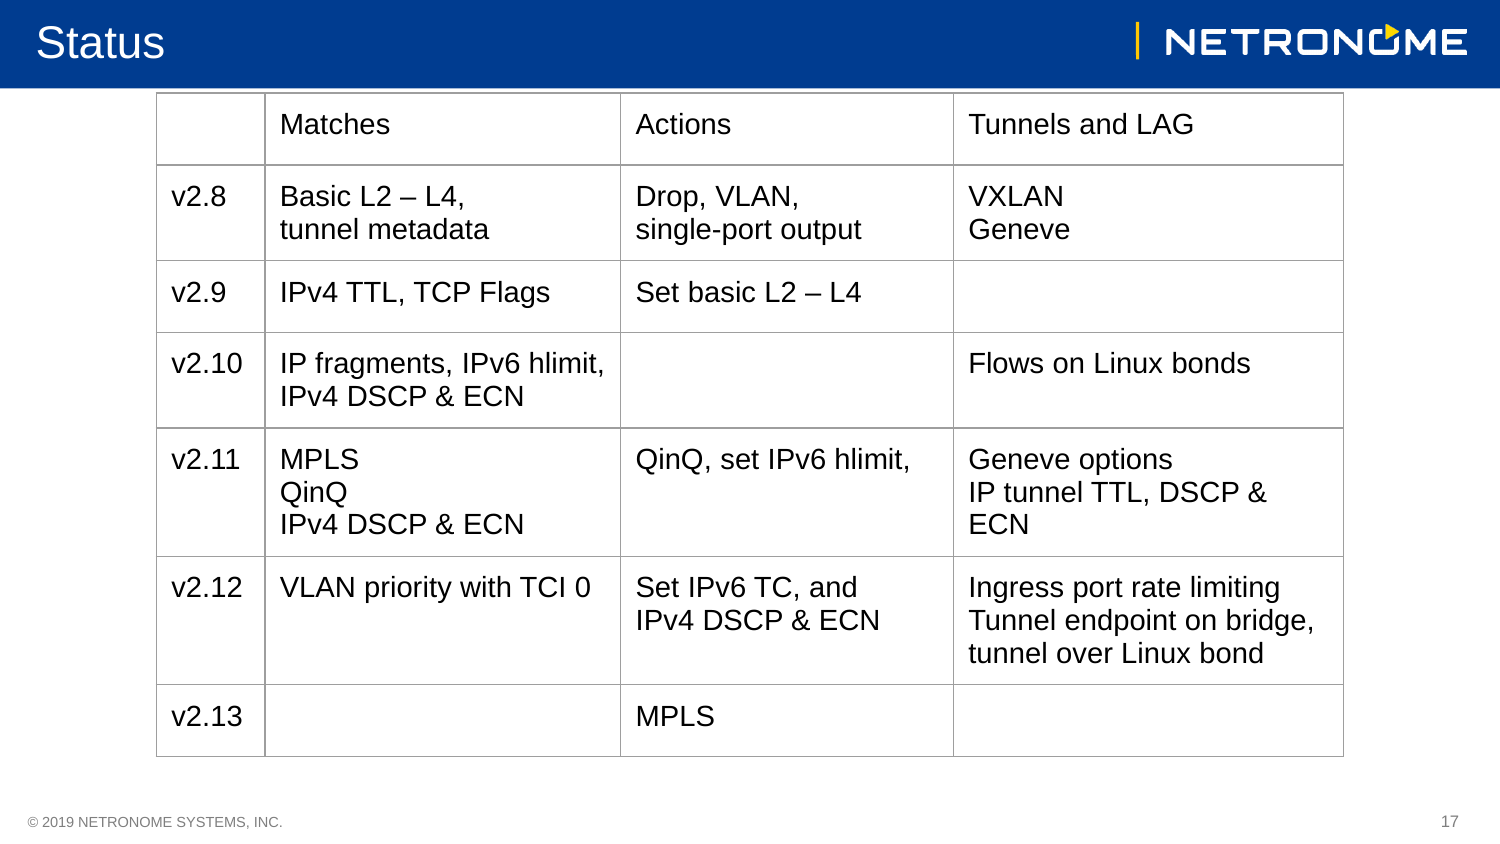

# Status
| | Matches | Actions | Tunnels and LAG |
| --- | --- | --- | --- |
| v2.8 | Basic L2 – L4, tunnel metadata | Drop, VLAN, single-port output | VXLAN Geneve |
| v2.9 | IPv4 TTL, TCP Flags | Set basic L2 – L4 | |
| v2.10 | IP fragments, IPv6 hlimit, IPv4 DSCP & ECN | | Flows on Linux bonds |
| v2.11 | MPLS QinQ IPv4 DSCP & ECN | QinQ, set IPv6 hlimit, | Geneve options IP tunnel TTL, DSCP & ECN |
| v2.12 | VLAN priority with TCI 0 | Set IPv6 TC, and IPv4 DSCP & ECN | Ingress port rate limiting Tunnel endpoint on bridge, tunnel over Linux bond |
| v2.13 | | MPLS | |